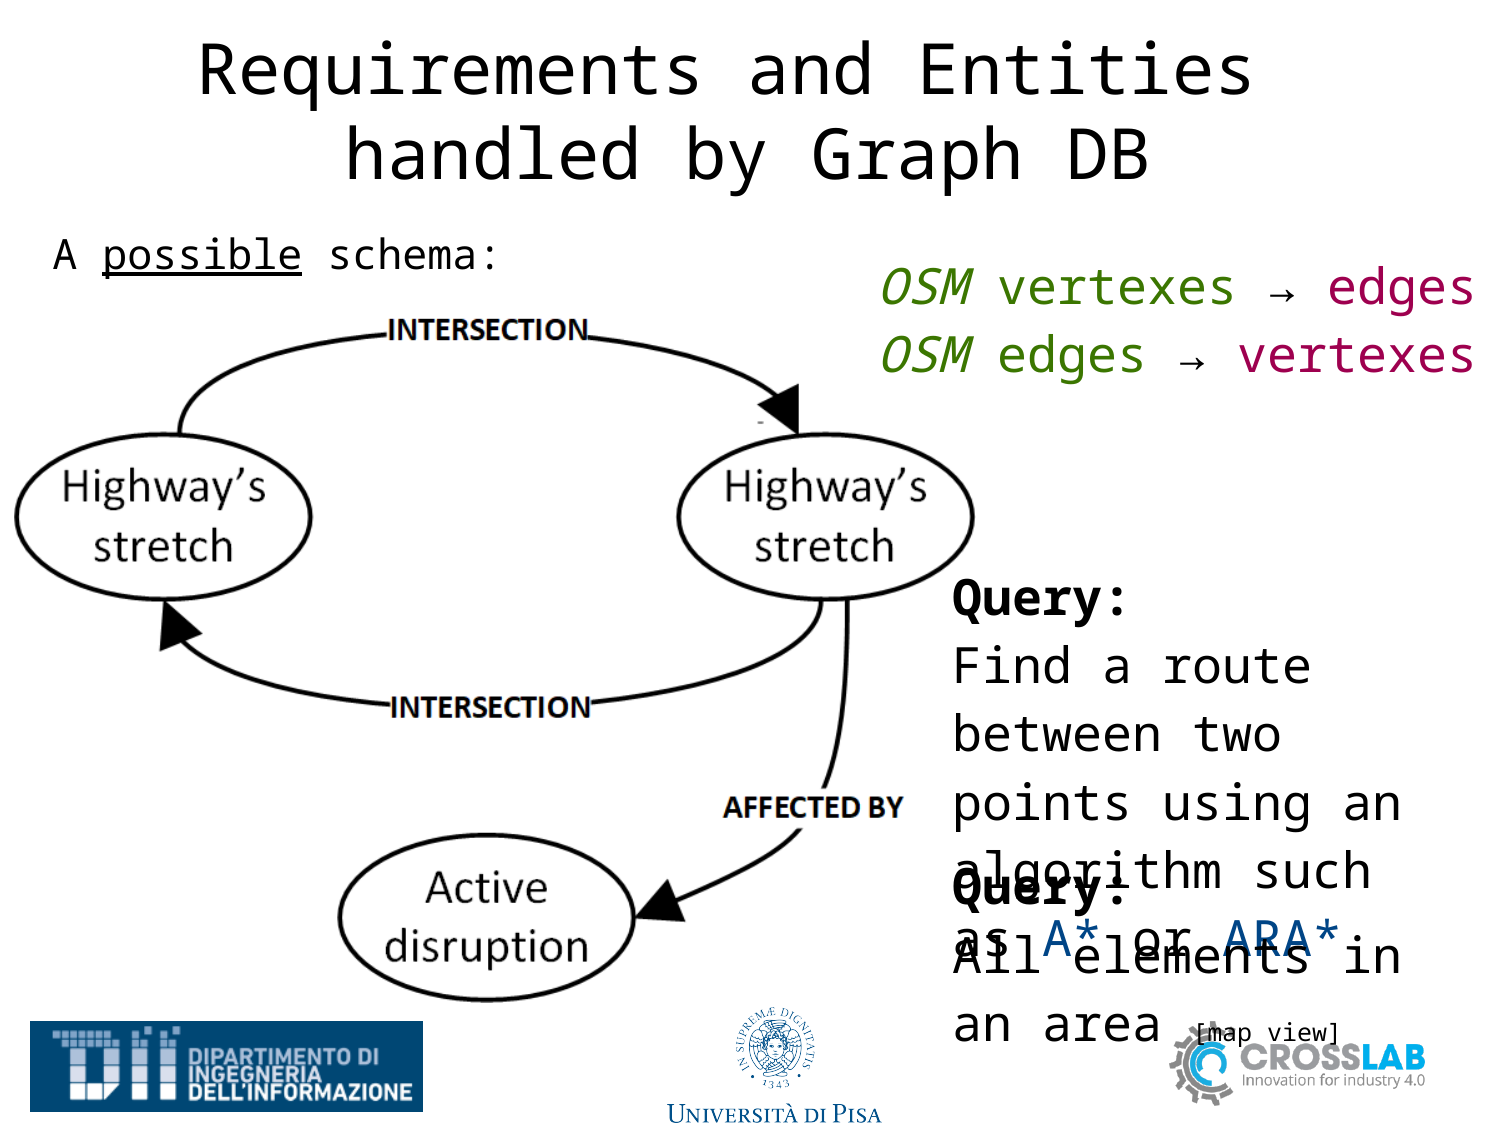

# Requirements and Entities handled by Graph DB
A possible schema:
OSM vertexes → edges
OSM edges → vertexes
Query:
Find a route between two points using an algorithm such as A* or ARA*
Query:
All elements in an area [map view]